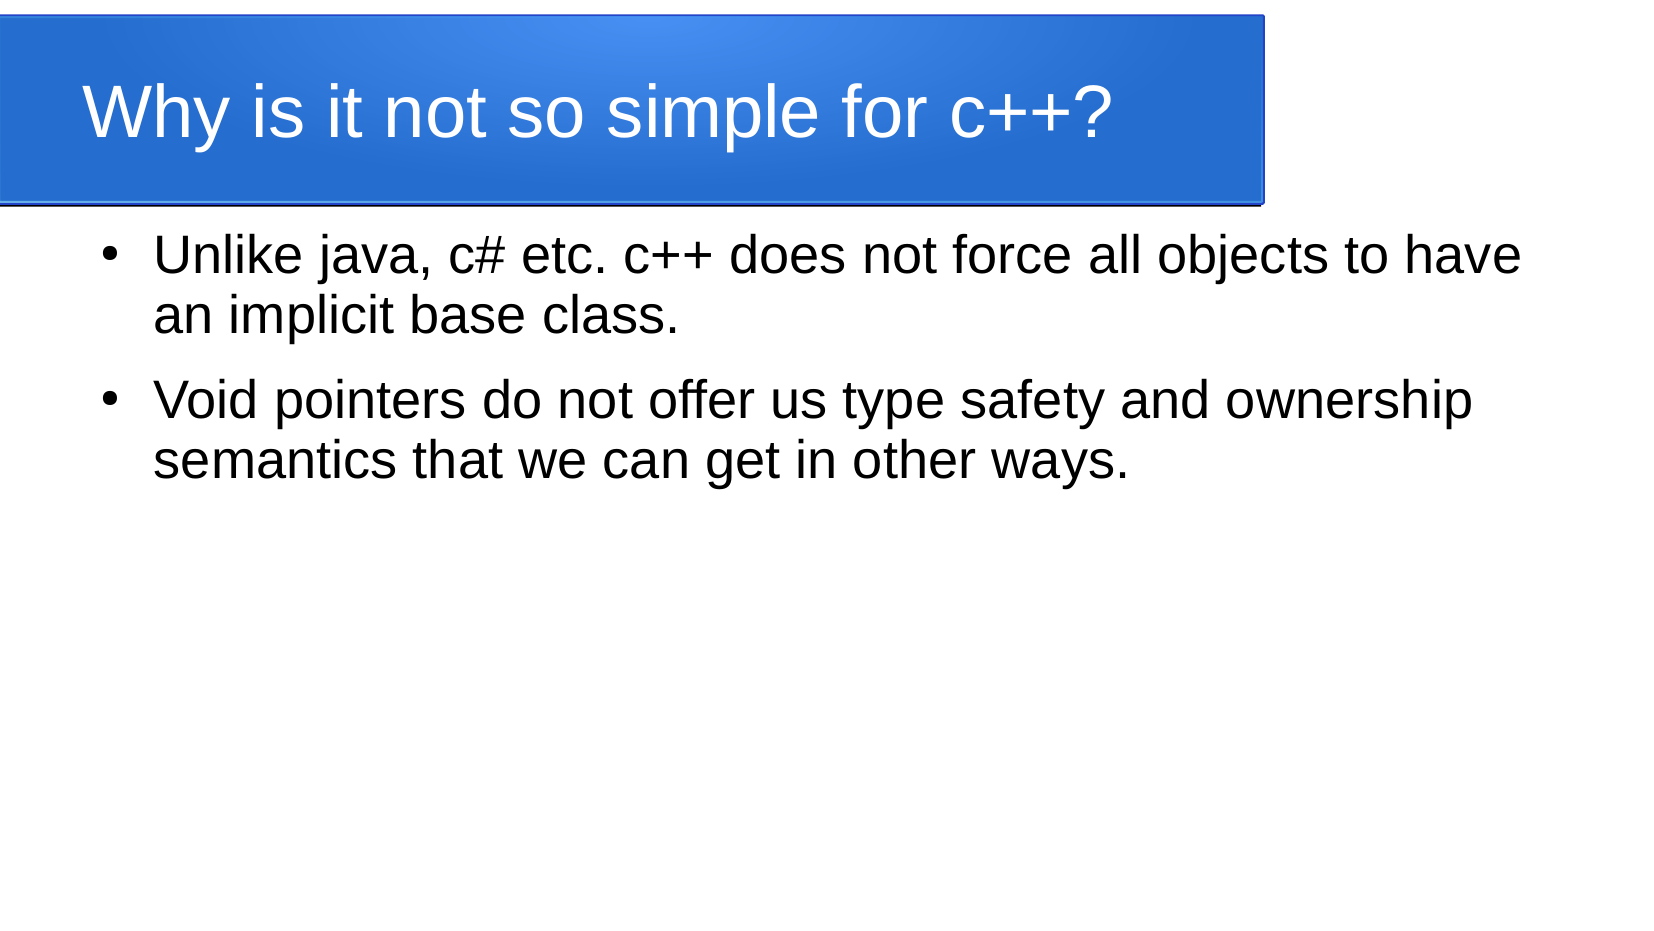

# Why is it not so simple for c++?
Unlike java, c# etc. c++ does not force all objects to have an implicit base class.
Void pointers do not offer us type safety and ownership semantics that we can get in other ways.